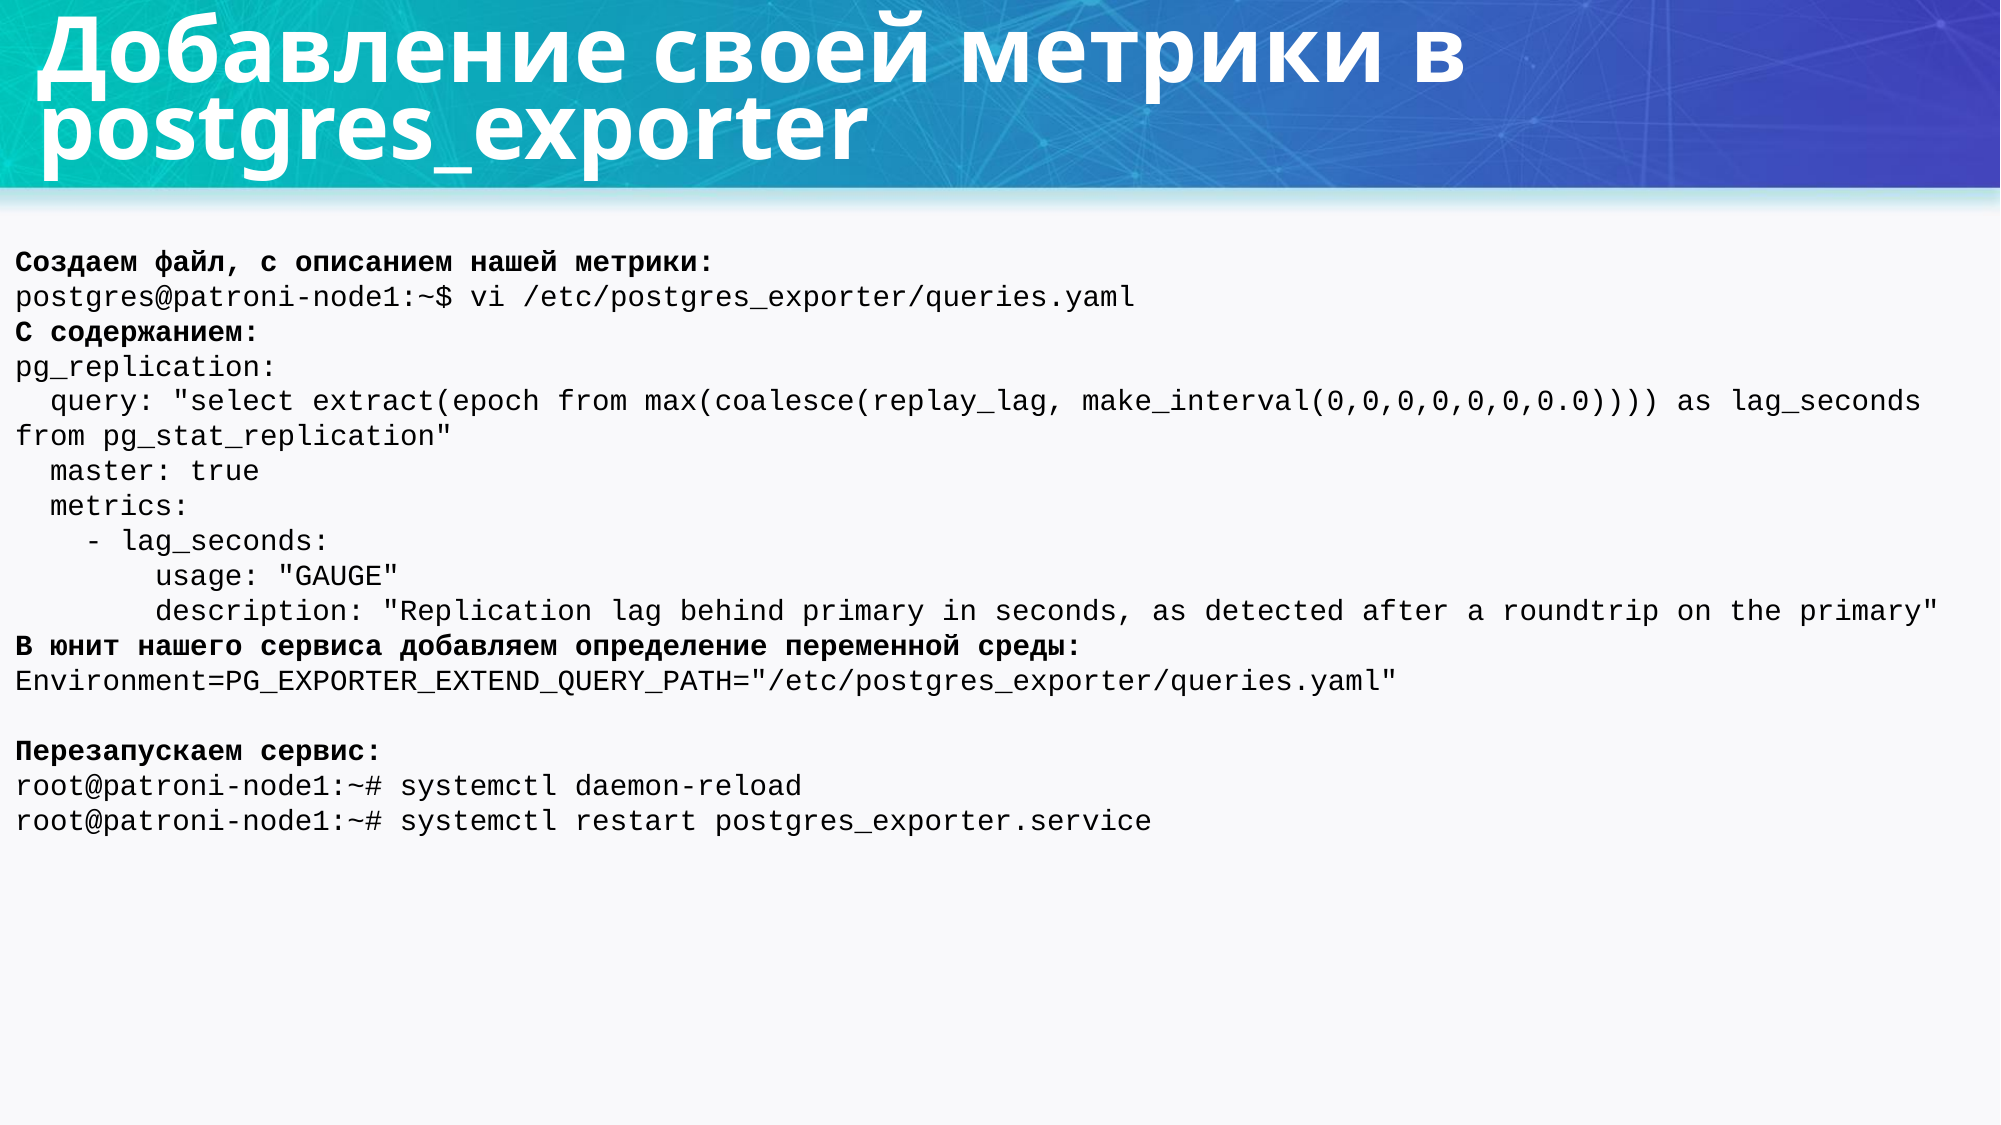

Добавление своей метрики в postgres_exporter
Создаем файл, с описанием нашей метрики:
postgres@patroni-node1:~$ vi /etc/postgres_exporter/queries.yaml
С содержанием:
pg_replication:
 query: "select extract(epoch from max(coalesce(replay_lag, make_interval(0,0,0,0,0,0,0.0)))) as lag_seconds from pg_stat_replication"
 master: true
 metrics:
 - lag_seconds:
 usage: "GAUGE"
 description: "Replication lag behind primary in seconds, as detected after a roundtrip on the primary"
В юнит нашего сервиса добавляем определение переменной среды:
Environment=PG_EXPORTER_EXTEND_QUERY_PATH="/etc/postgres_exporter/queries.yaml"
Перезапускаем сервис:
root@patroni-node1:~# systemctl daemon-reload
root@patroni-node1:~# systemctl restart postgres_exporter.service